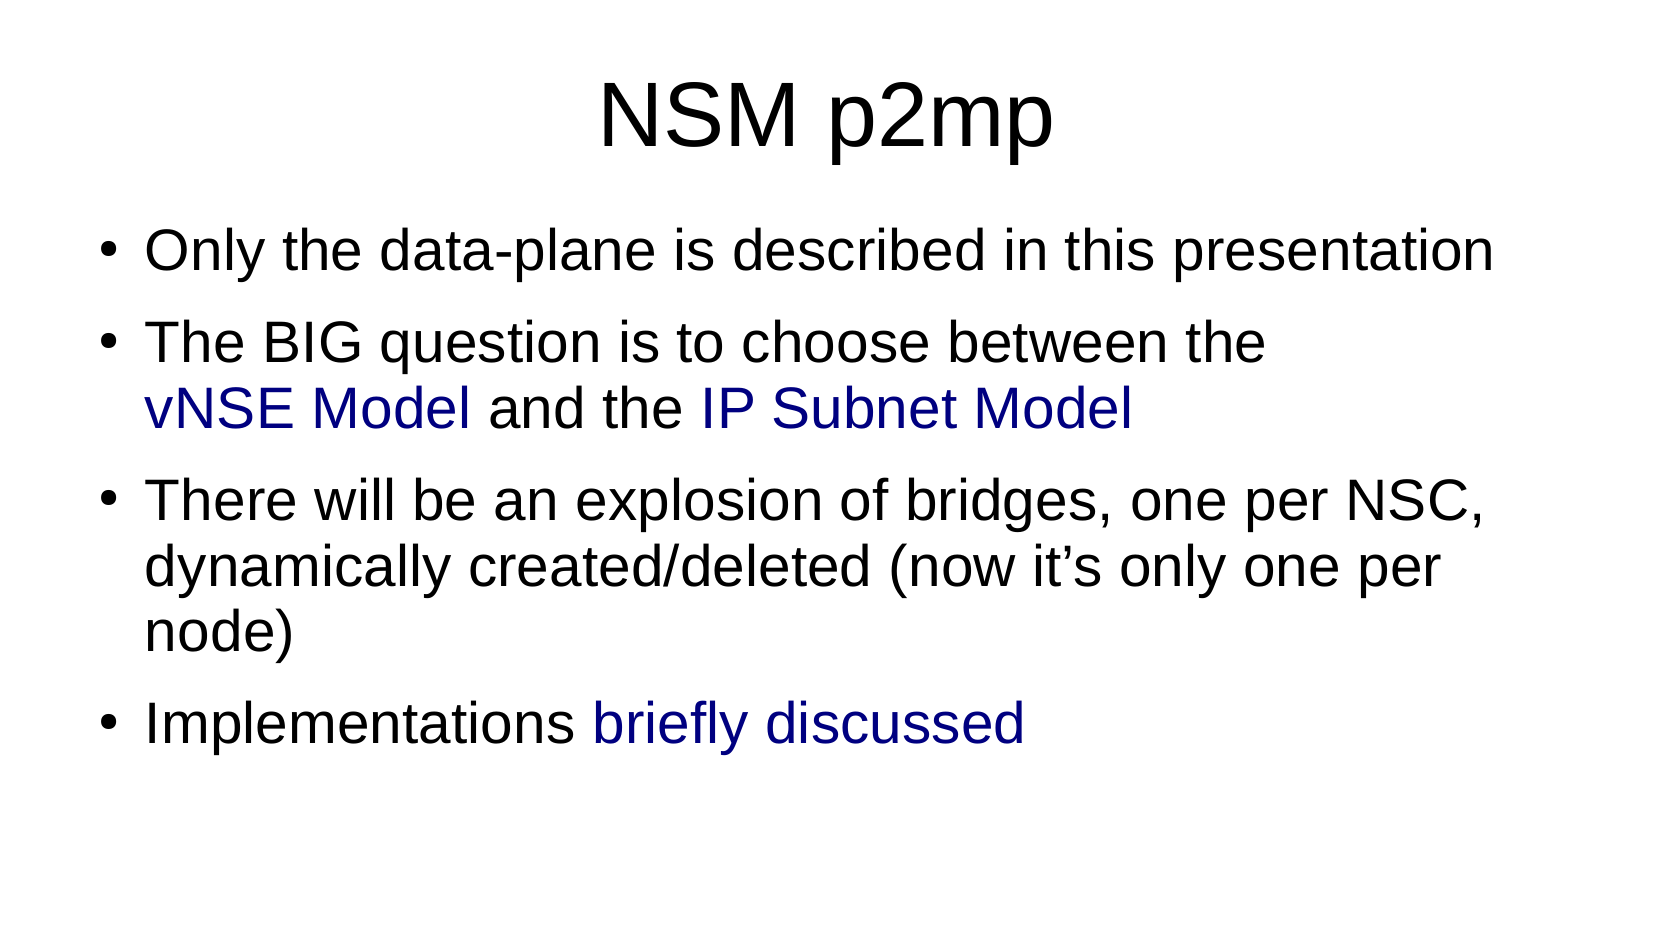

# NSM p2mp
Only the data-plane is described in this presentation
The BIG question is to choose between the vNSE Model and the IP Subnet Model
There will be an explosion of bridges, one per NSC, dynamically created/deleted (now it’s only one per node)
Implementations briefly discussed